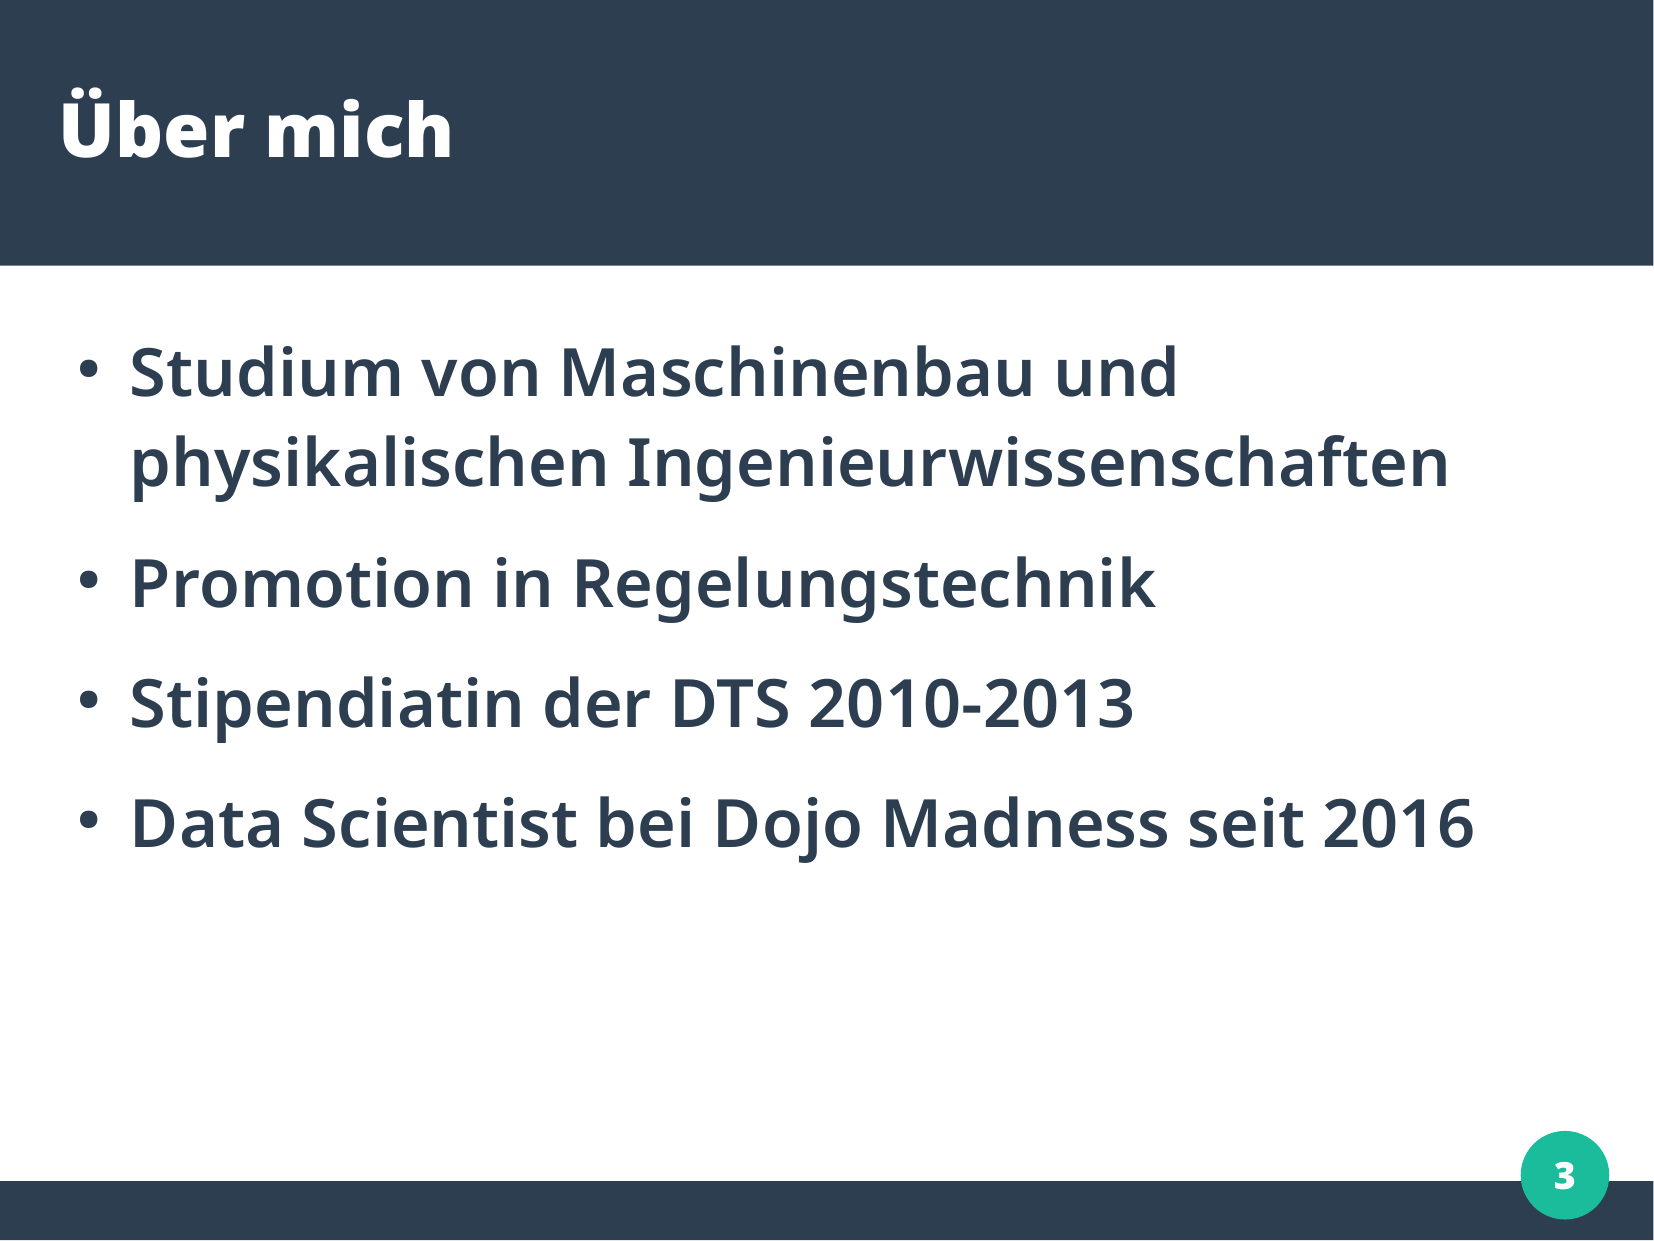

# Über mich
Studium von Maschinenbau und physikalischen Ingenieurwissenschaften
Promotion in Regelungstechnik
Stipendiatin der DTS 2010-2013
Data Scientist bei Dojo Madness seit 2016
3